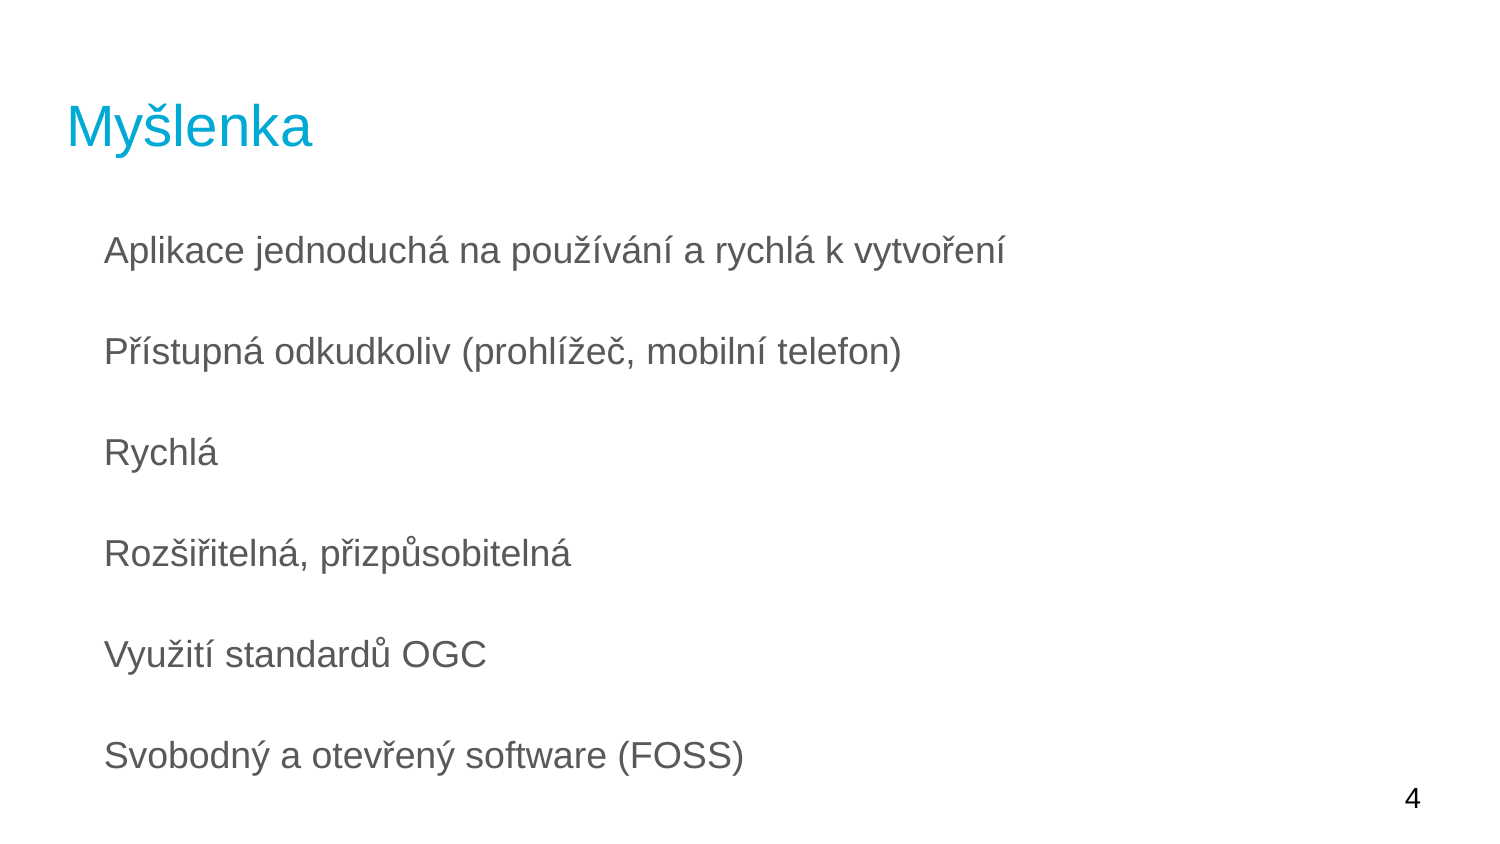

# Myšlenka
Aplikace jednoduchá na používání a rychlá k vytvoření
Přístupná odkudkoliv (prohlížeč, mobilní telefon)
Rychlá
Rozšiřitelná, přizpůsobitelná
Využití standardů OGC
Svobodný a otevřený software (FOSS)